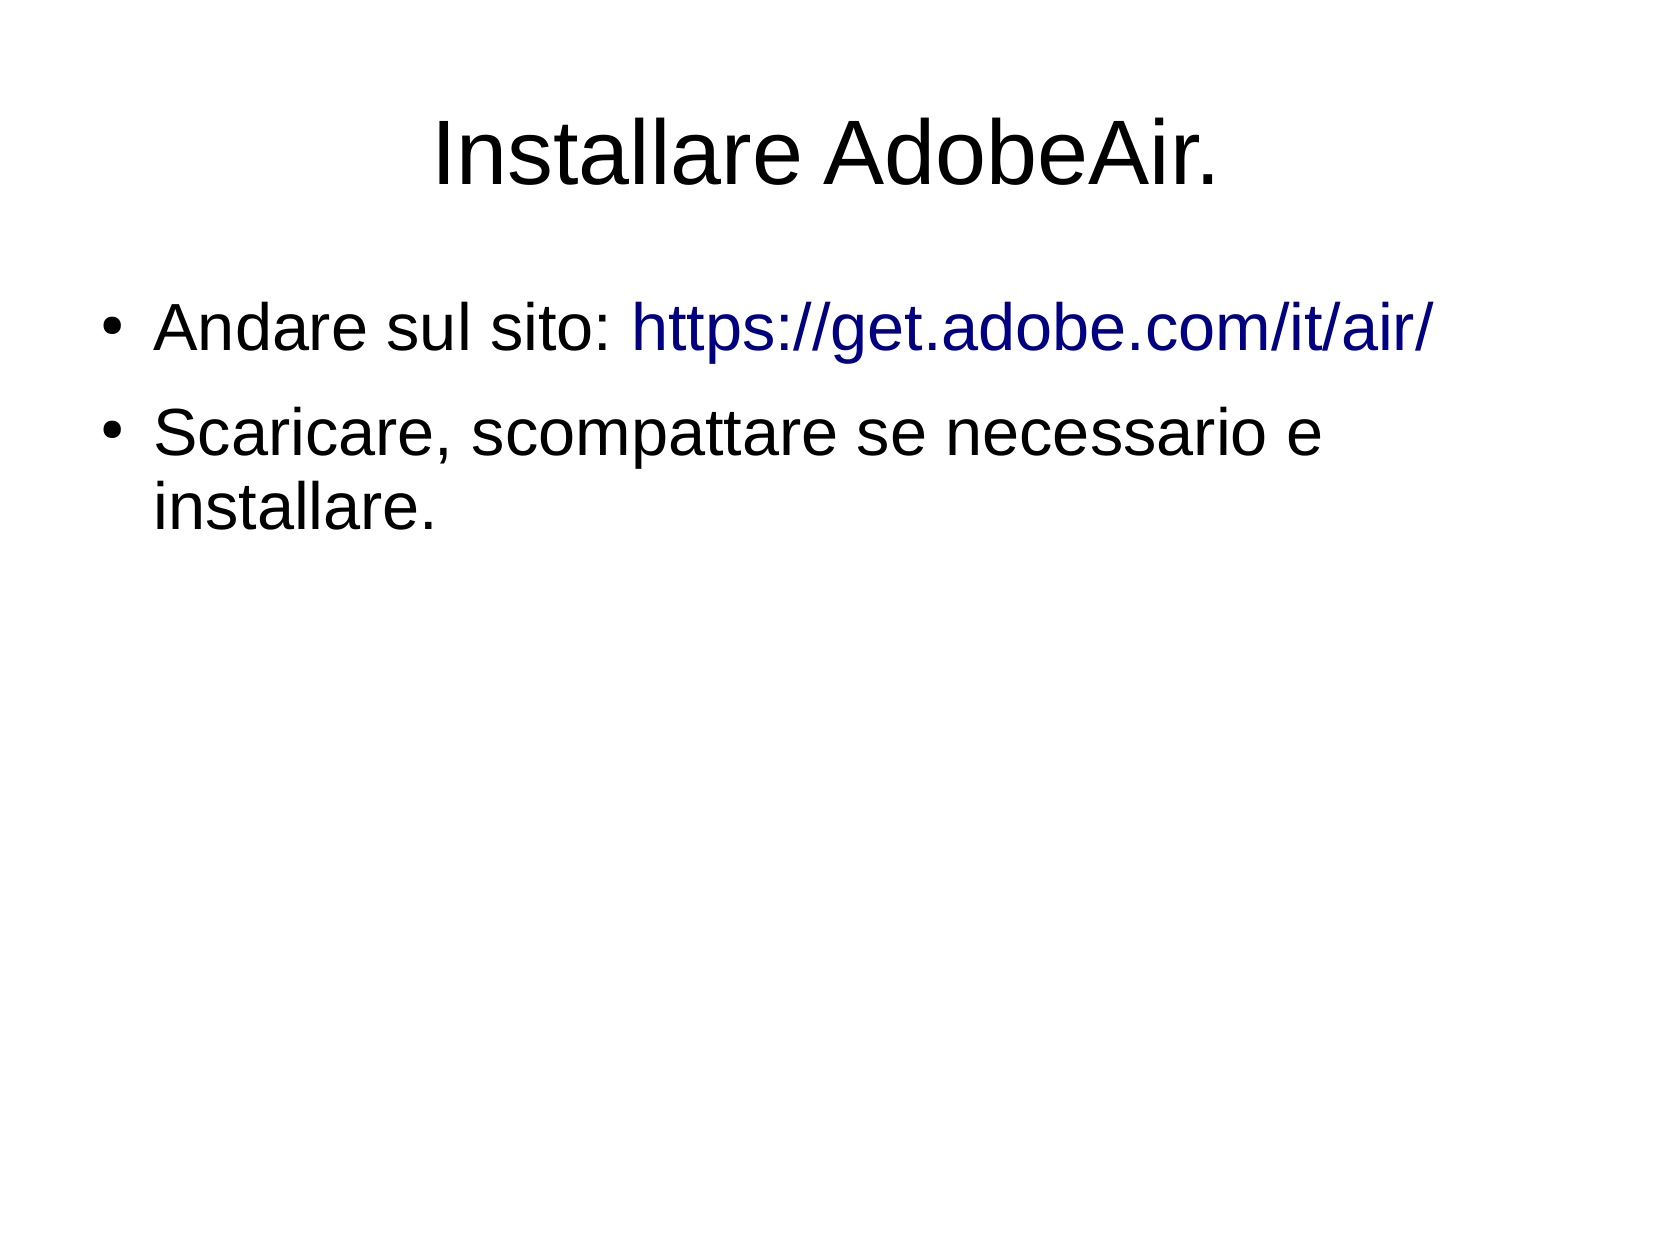

# Installare AdobeAir.
Andare sul sito: https://get.adobe.com/it/air/
Scaricare, scompattare se necessario e installare.